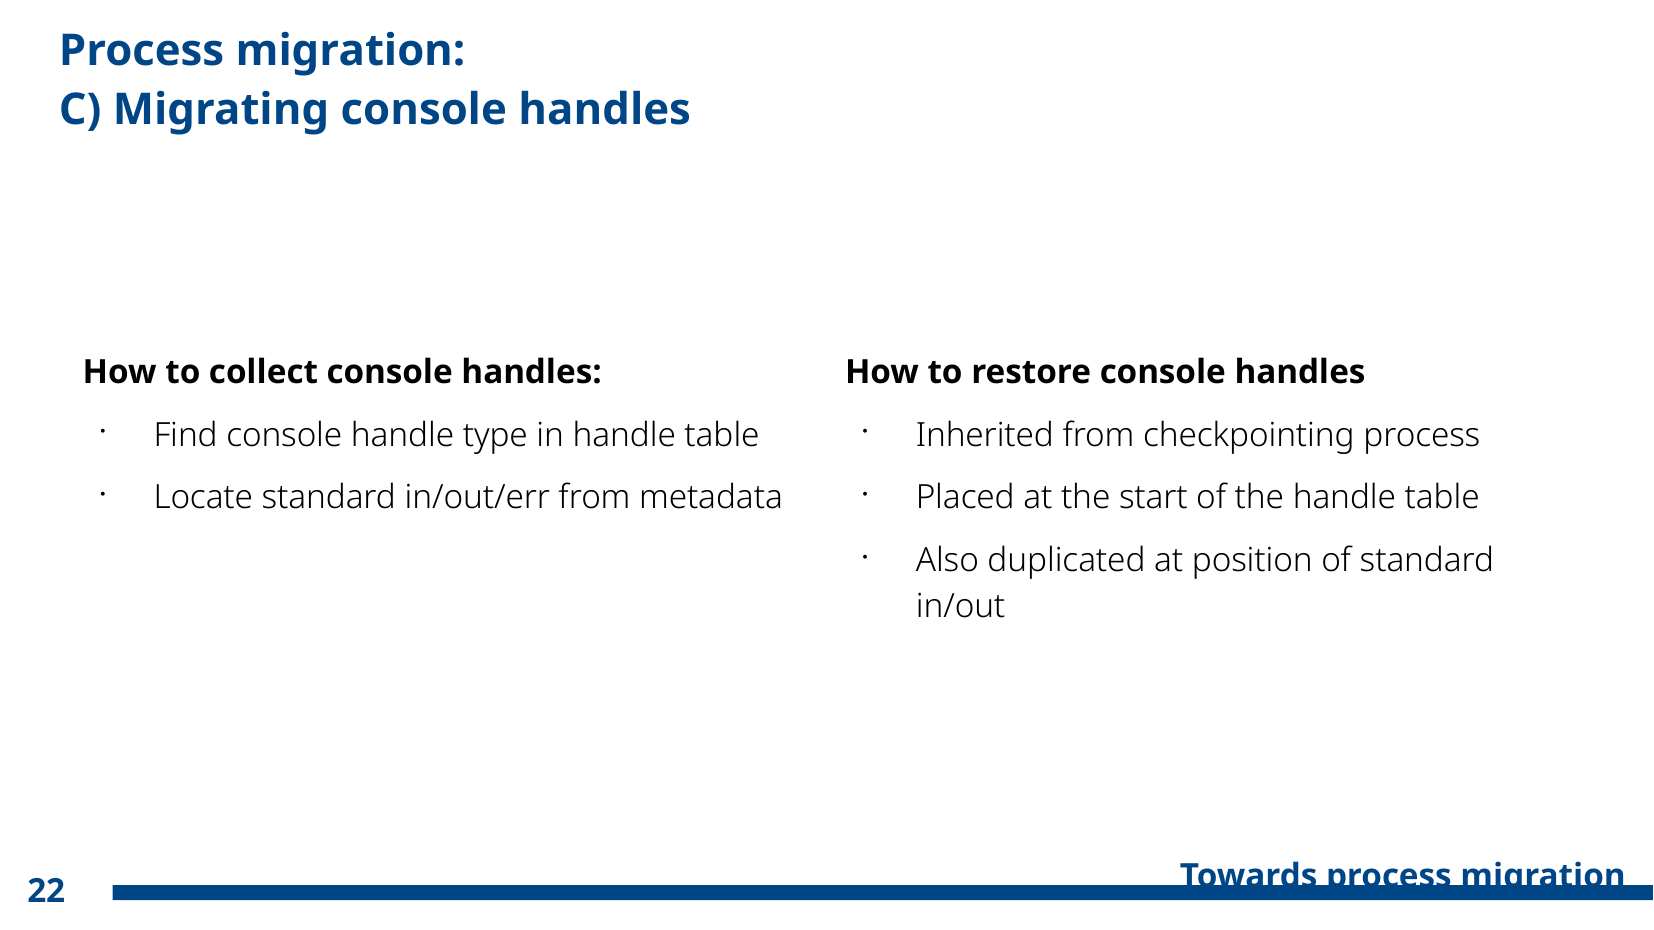

# Process migration: C) Migrating console handles
How to collect console handles:
Find console handle type in handle table
Locate standard in/out/err from metadata
How to restore console handles
Inherited from checkpointing process
Placed at the start of the handle table
Also duplicated at position of standard in/out